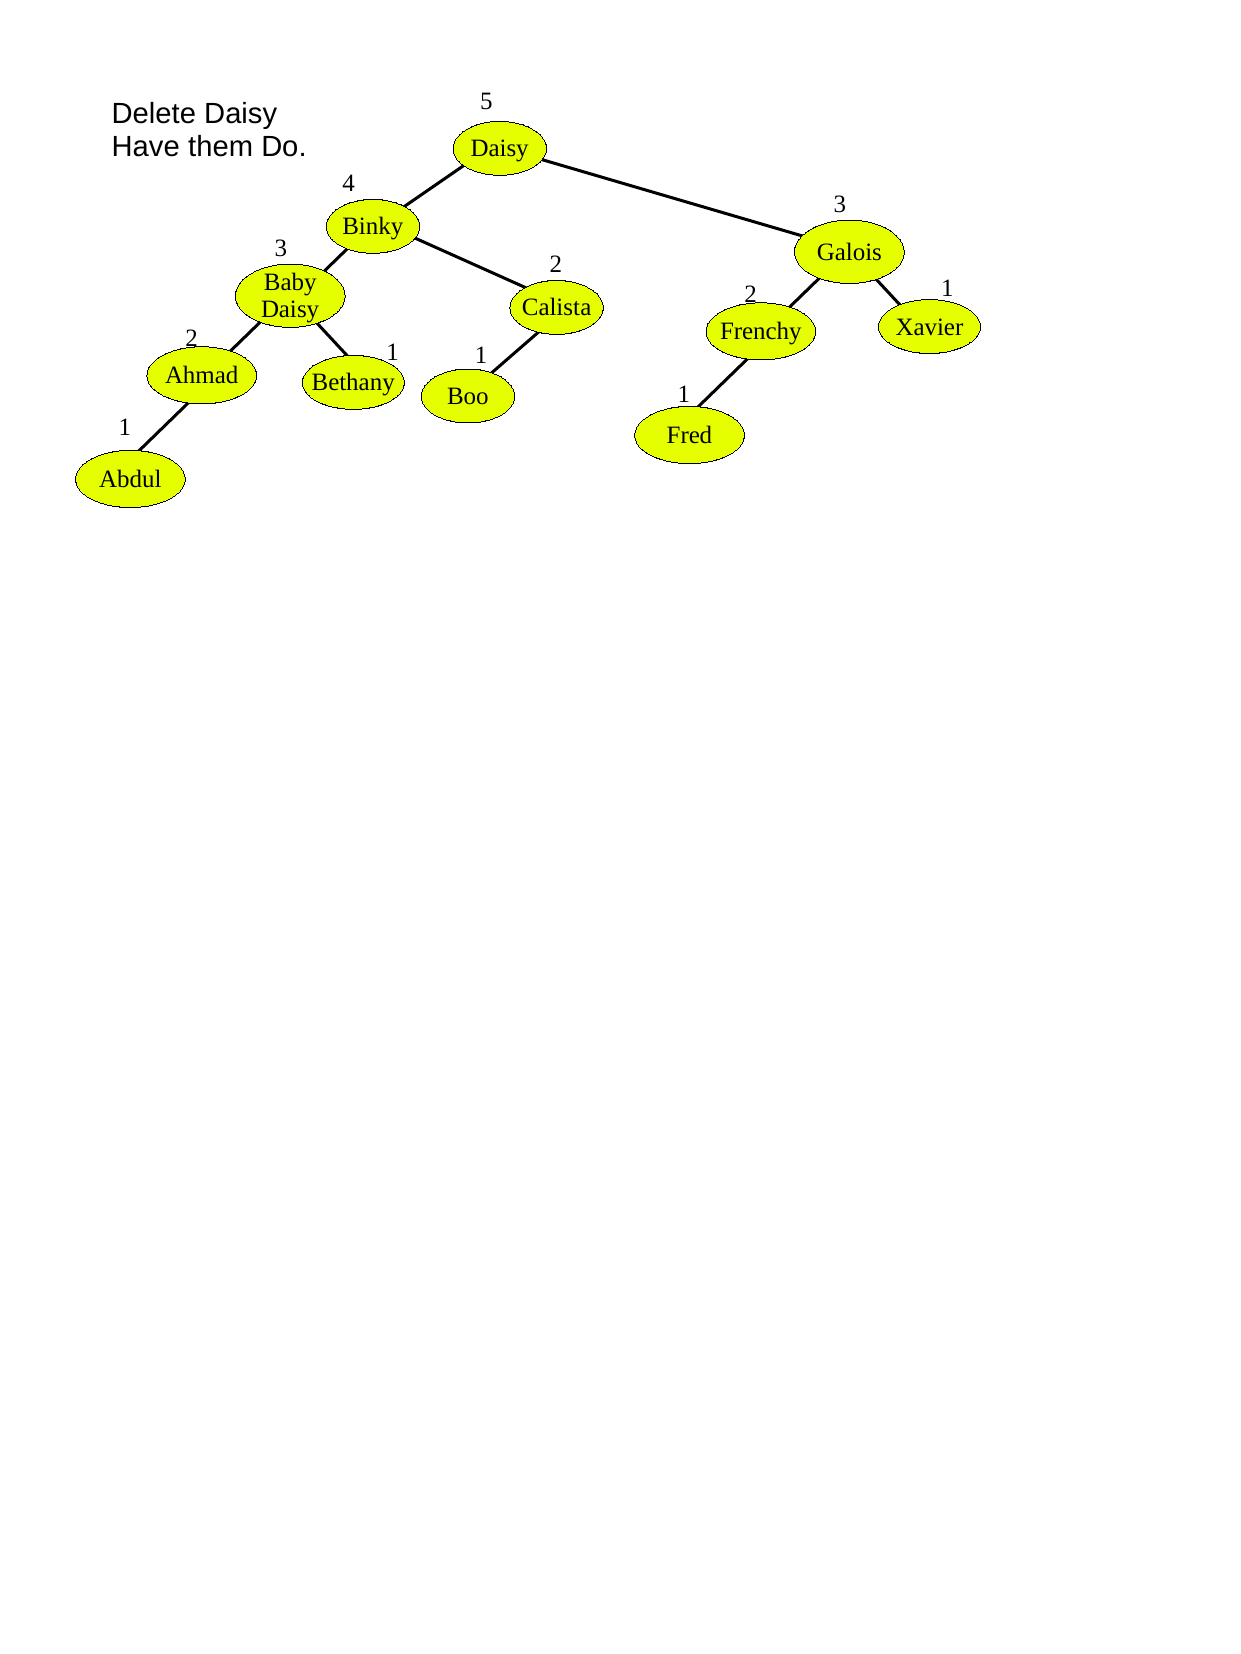

5
Delete Daisy
Have them Do.
Daisy
4
3
Binky
Galois
3
2
Baby
Daisy
1
2
Calista
Xavier
Frenchy
2
1
1
Ahmad
Bethany
Boo
1
1
Fred
Abdul